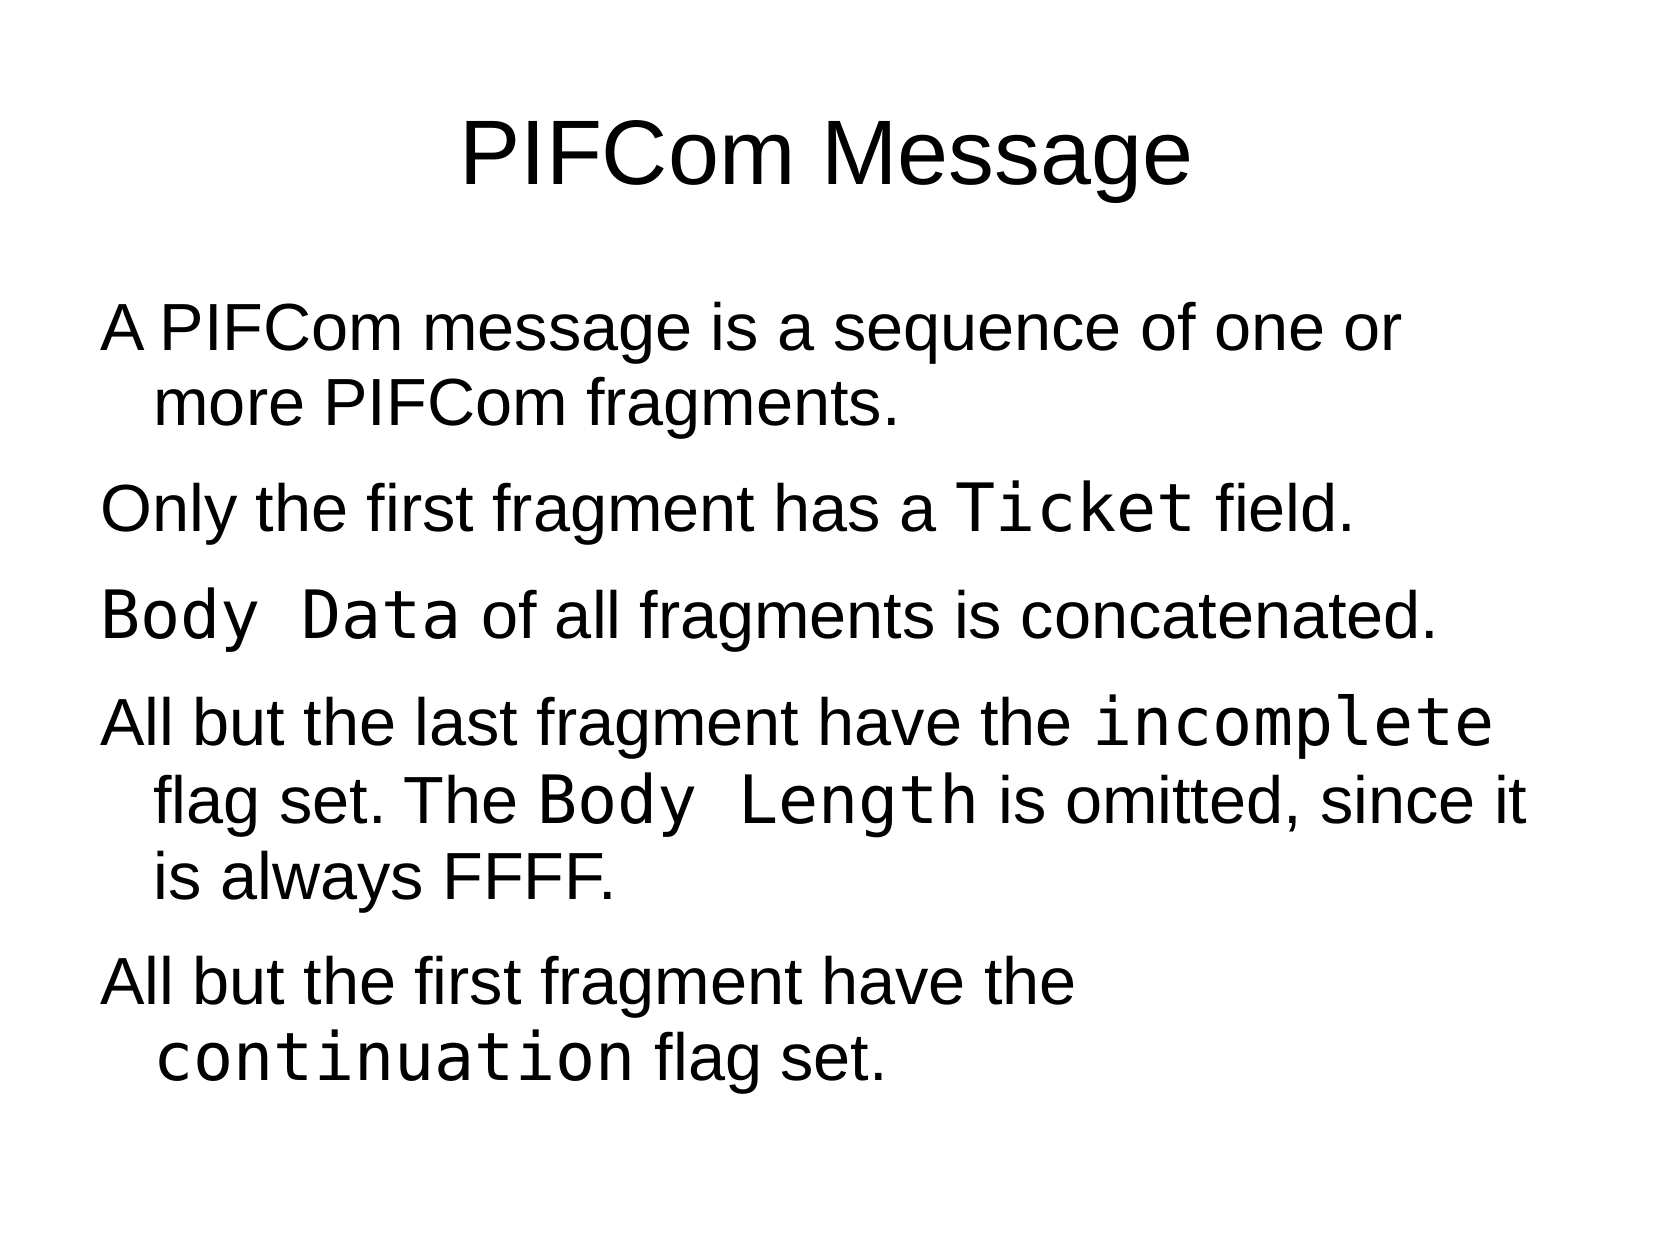

# PIFCom Message
A PIFCom message is a sequence of one or more PIFCom fragments.
Only the first fragment has a Ticket field.
Body Data of all fragments is concatenated.
All but the last fragment have the incomplete flag set. The Body Length is omitted, since it is always FFFF.
All but the first fragment have the continuation flag set.